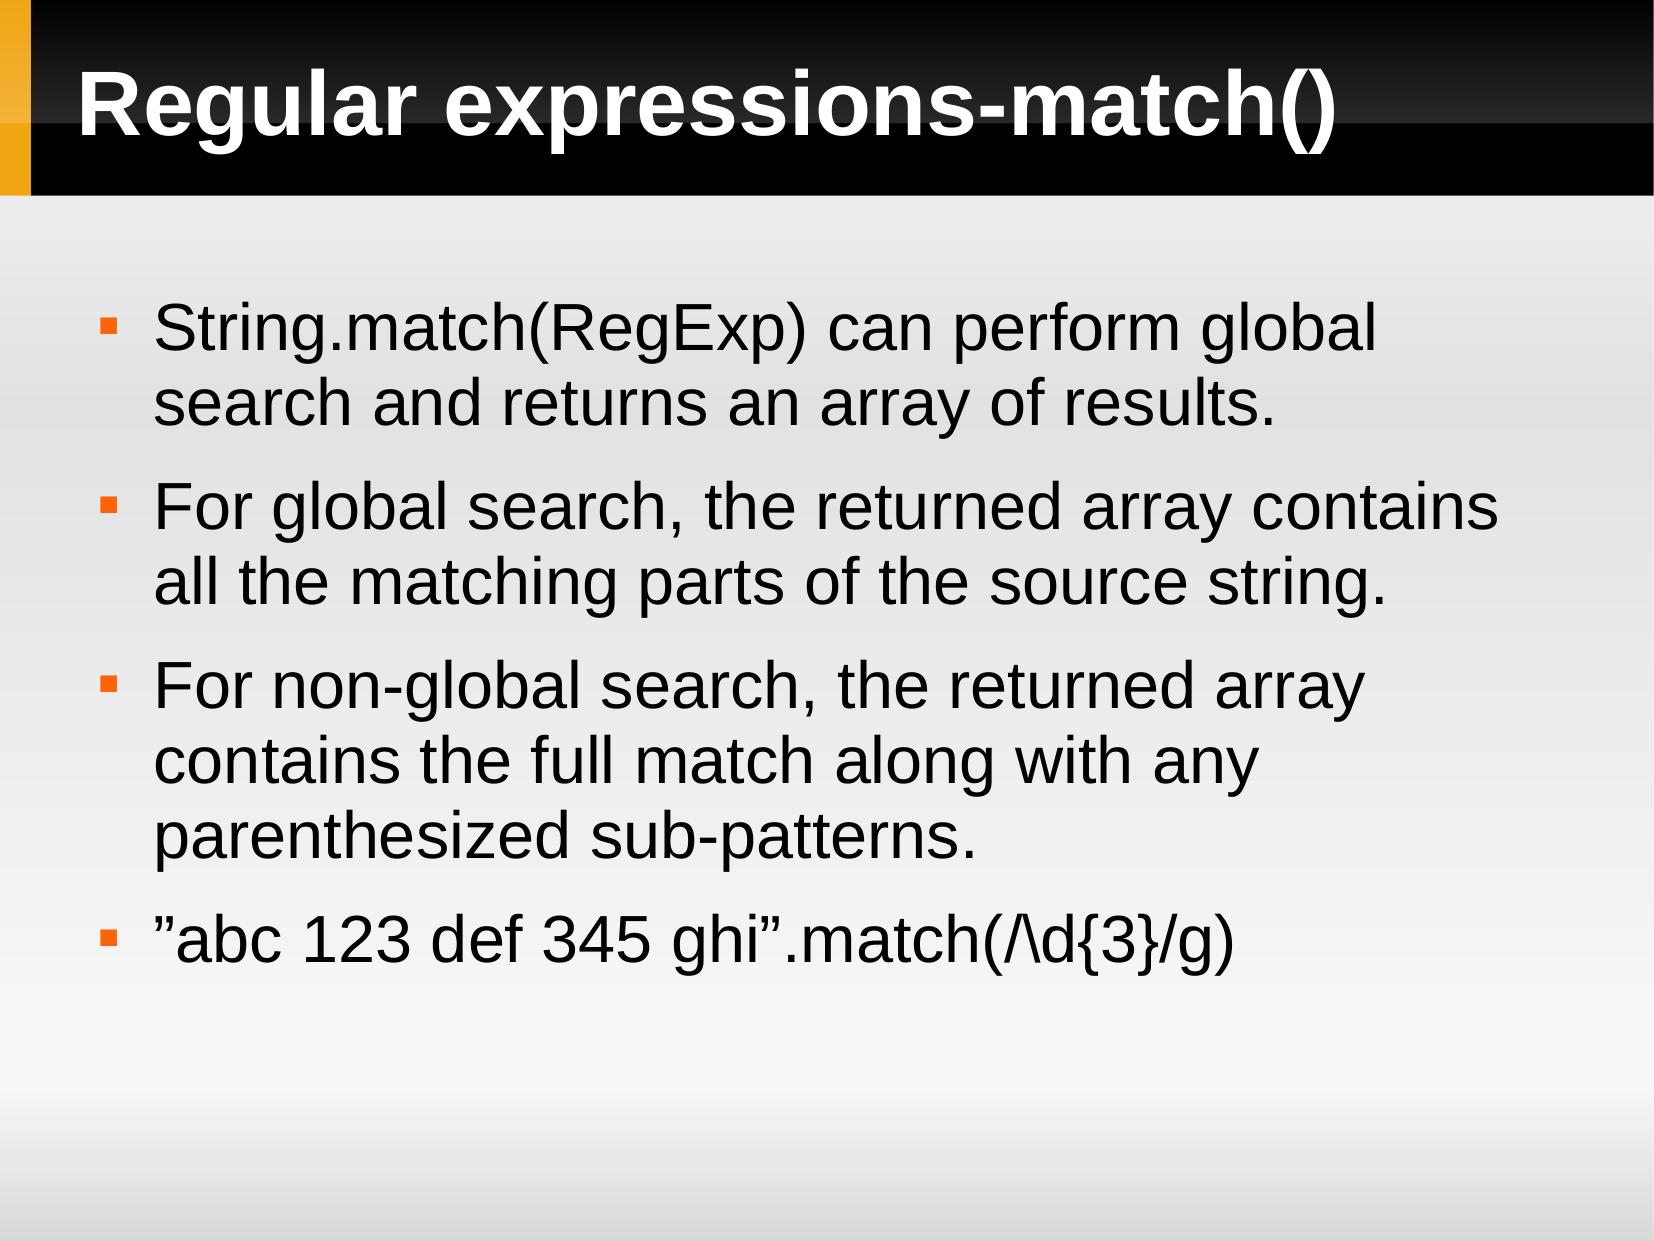

# Regular expressions-match()
String.match(RegExp) can perform global search and returns an array of results.
For global search, the returned array contains all the matching parts of the source string.
For non-global search, the returned array contains the full match along with any parenthesized sub-patterns.
”abc 123 def 345 ghi”.match(/\d{3}/g)